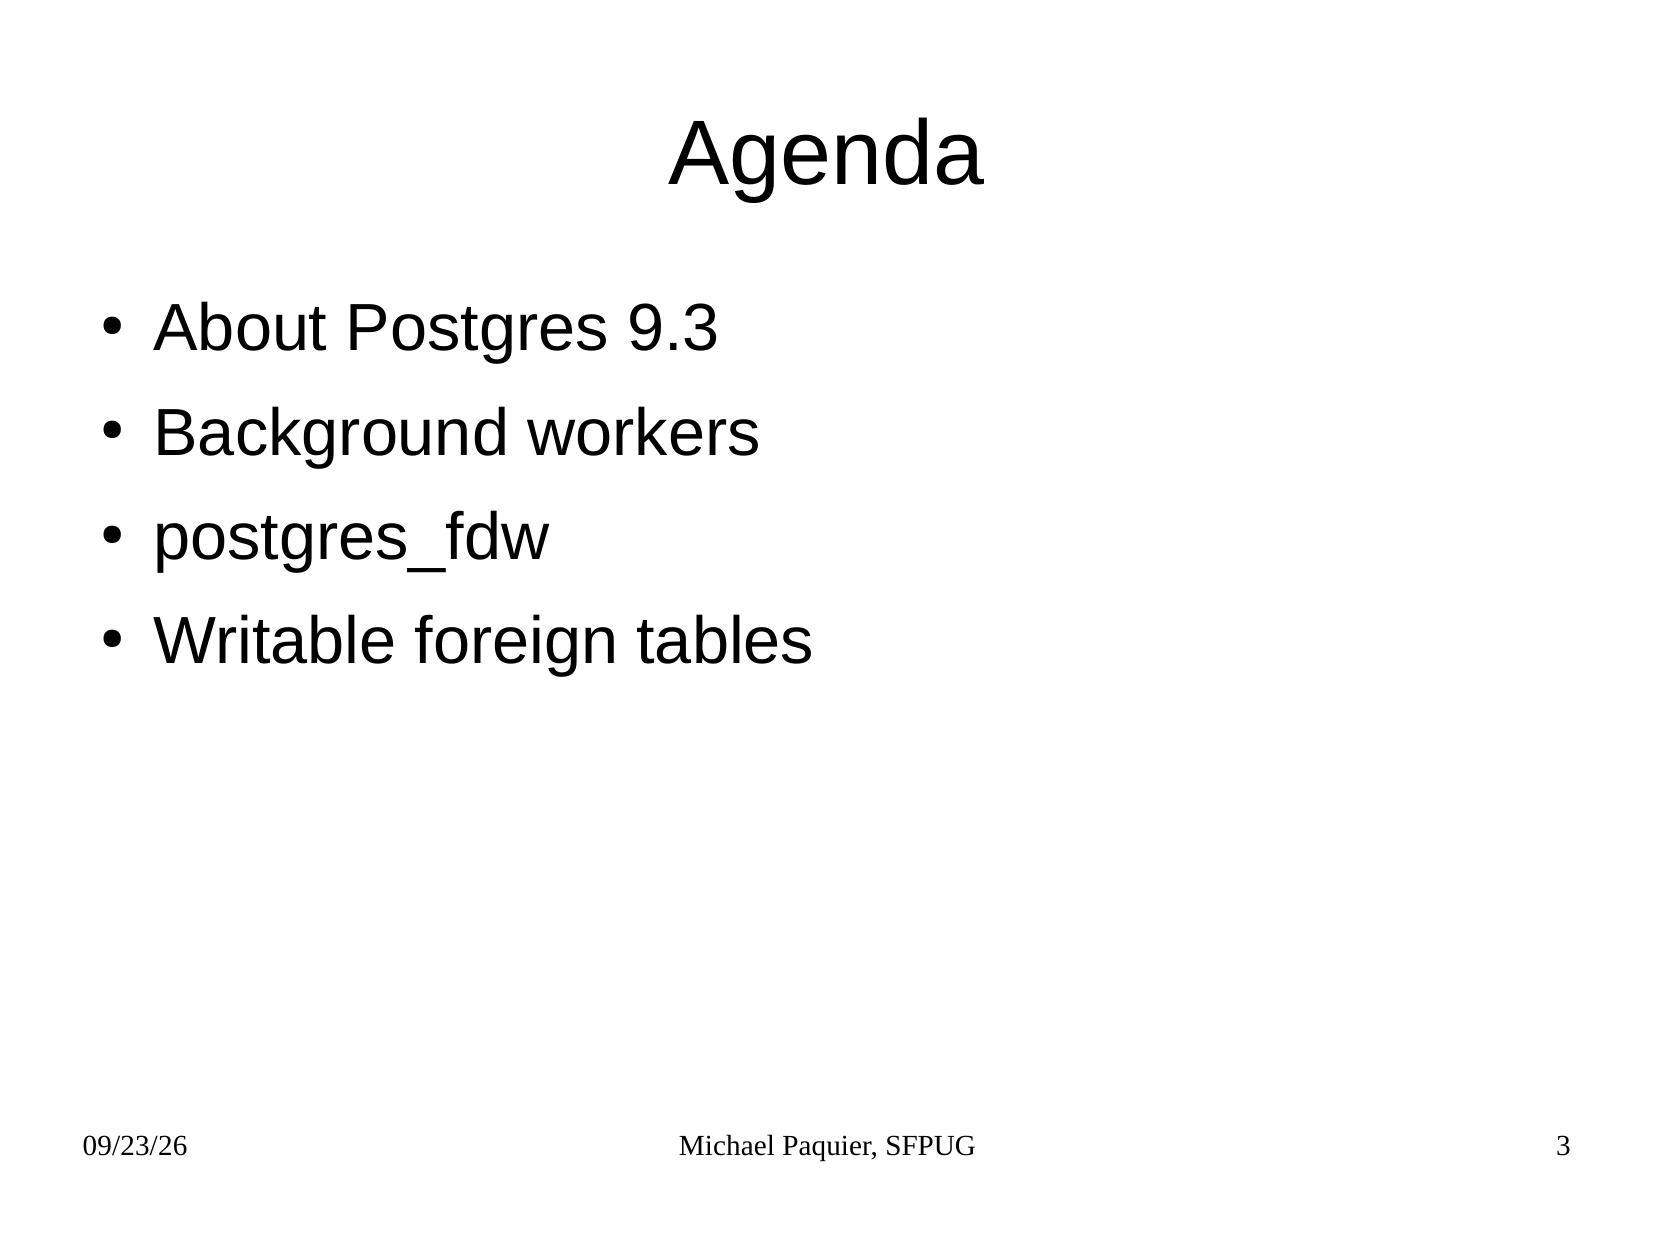

# Agenda
About Postgres 9.3
Background workers
postgres_fdw
Writable foreign tables
Michael Paquier, SFPUG
3